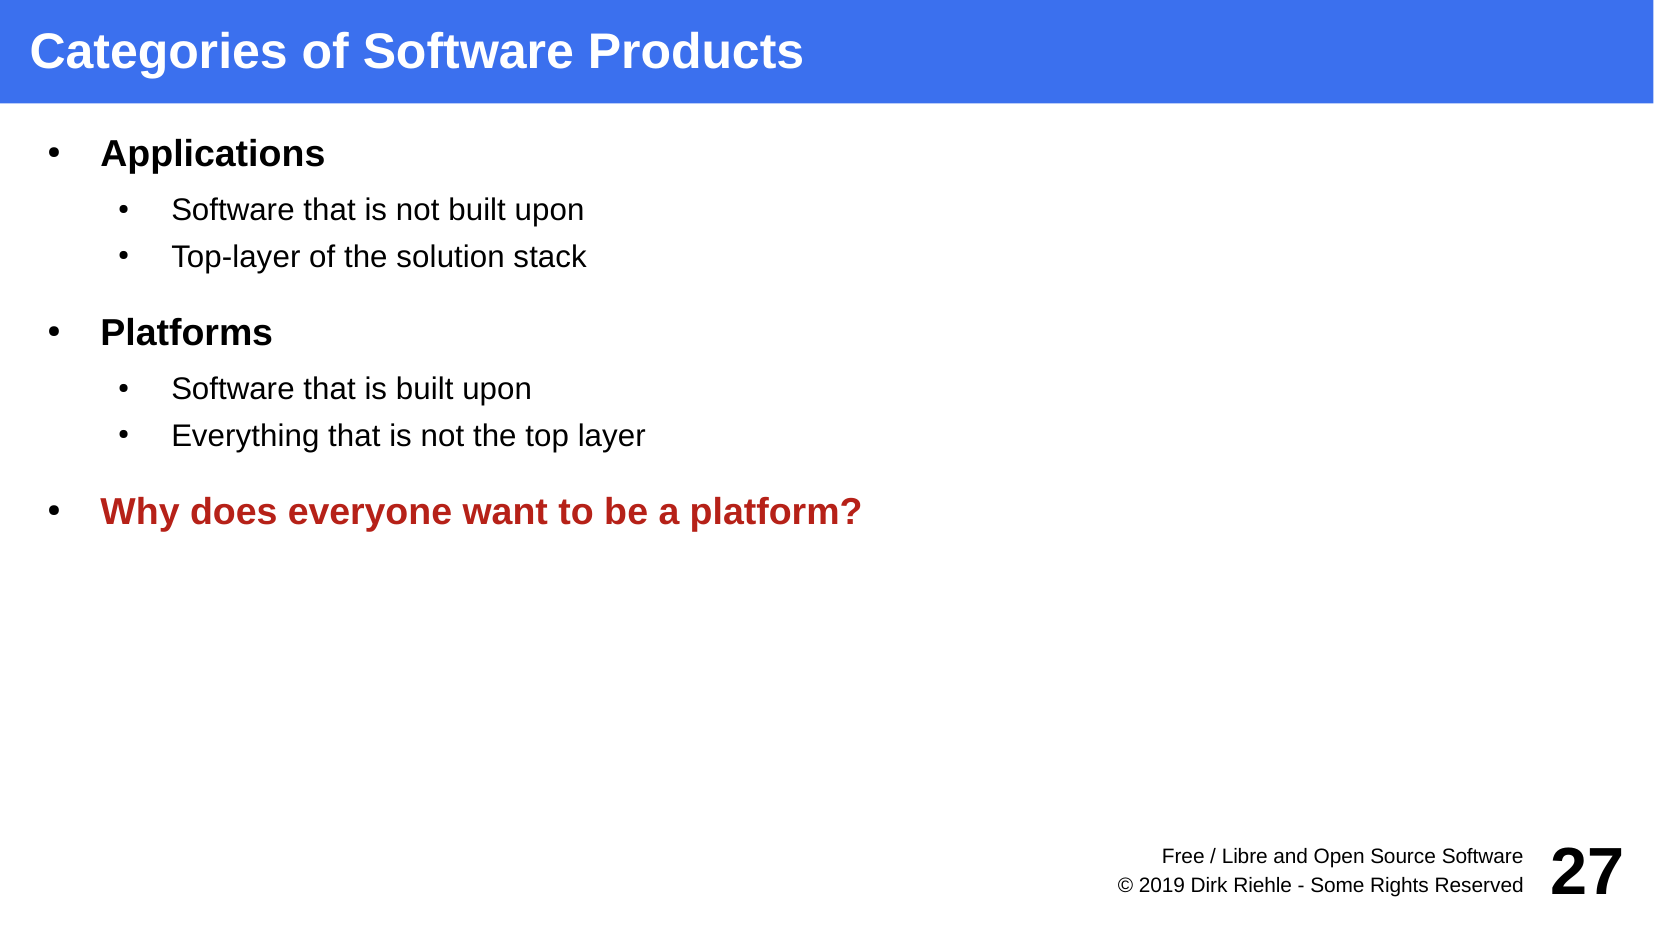

# Categories of Software Products
Applications
Software that is not built upon
Top-layer of the solution stack
Platforms
Software that is built upon
Everything that is not the top layer
Why does everyone want to be a platform?
Free / Libre and Open Source Software
27
© 2019 Dirk Riehle - Some Rights Reserved